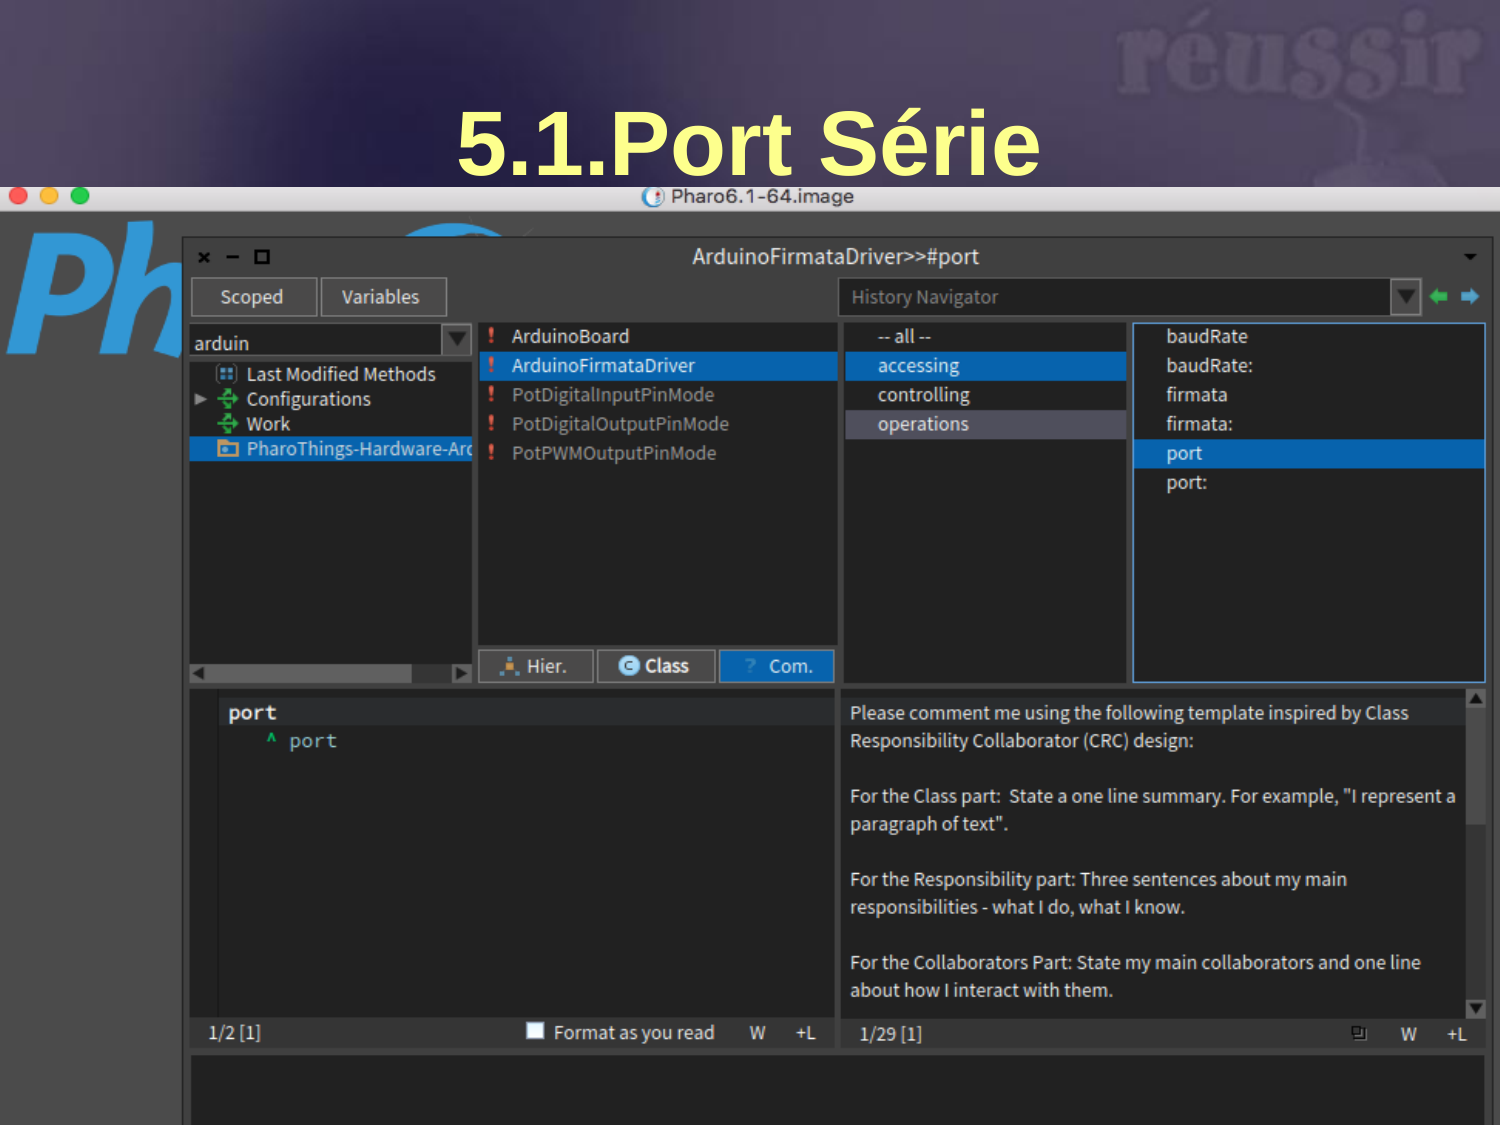

# 5.1.Port Série
Une interface permettant d’ échanger les informations avec le monde extérieur.